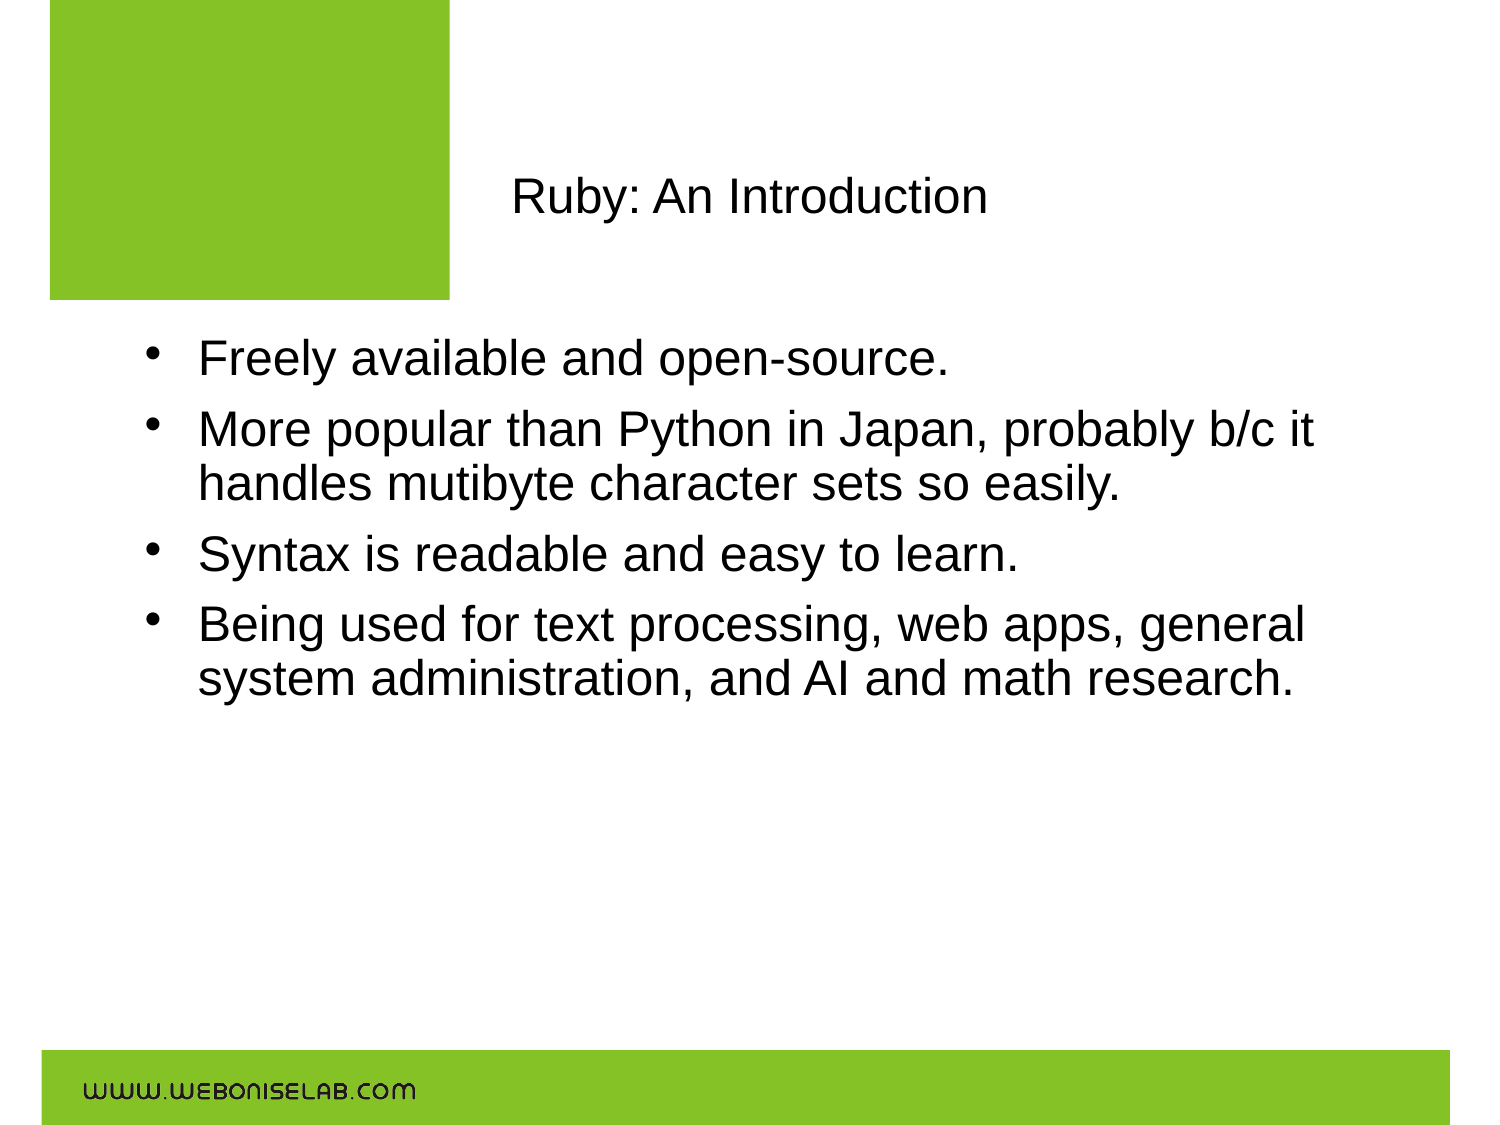

# Ruby: An Introduction
Freely available and open-source.
More popular than Python in Japan, probably b/c it handles mutibyte character sets so easily.
Syntax is readable and easy to learn.
Being used for text processing, web apps, general system administration, and AI and math research.